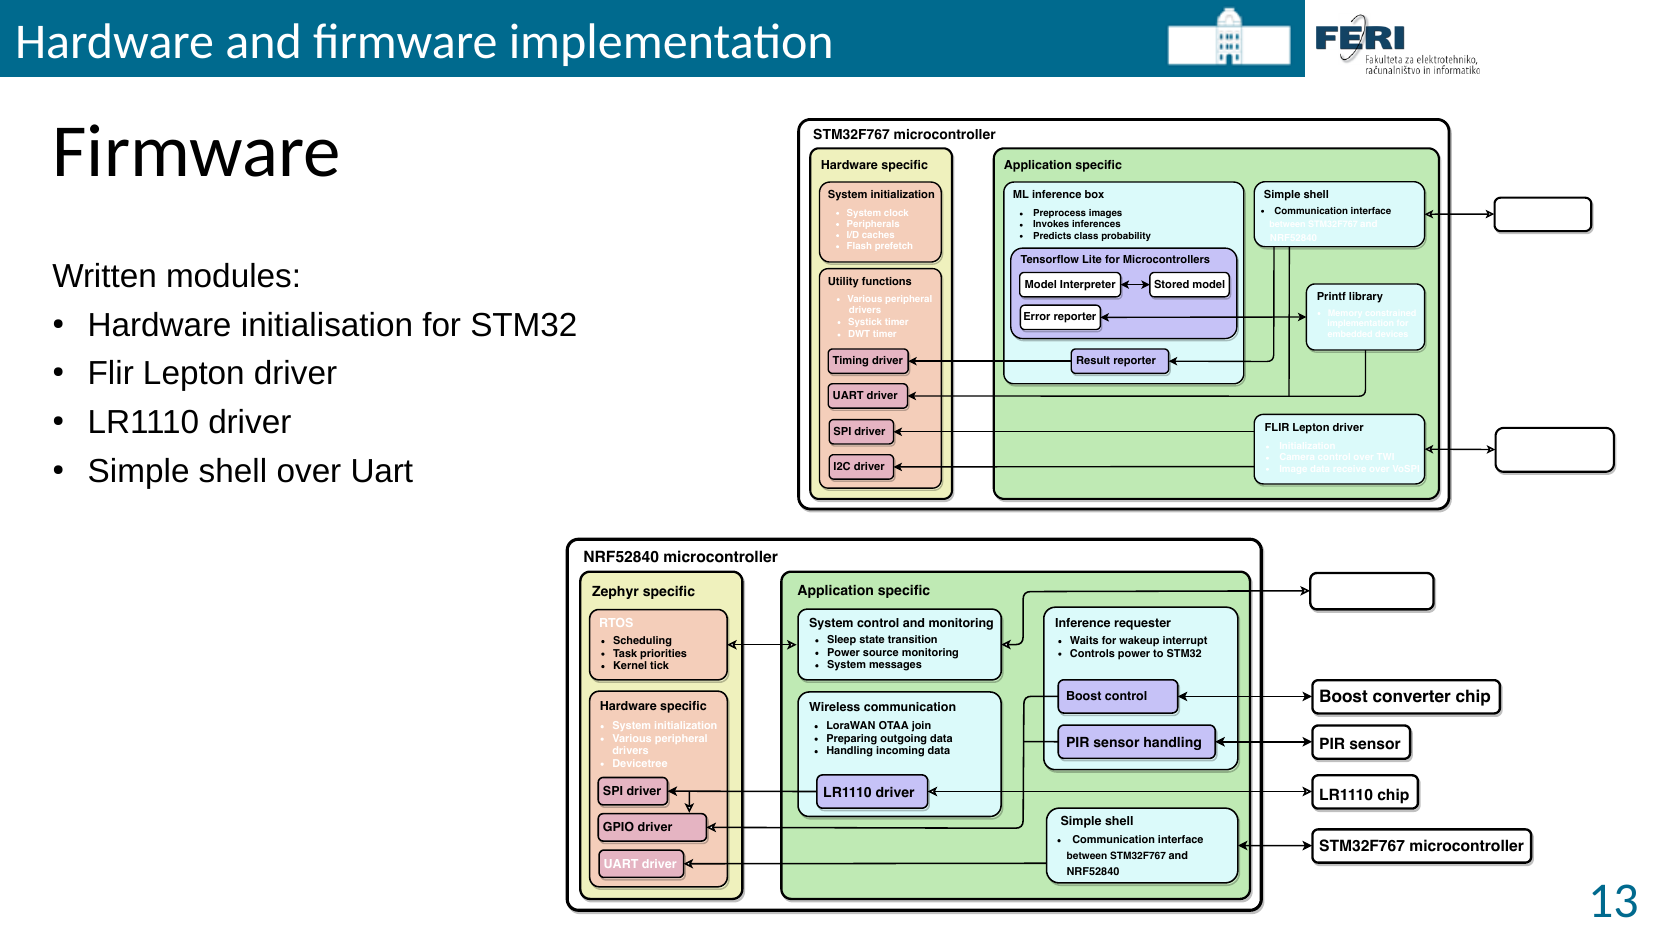

Hardware and firmware implementation
# Firmware
Written modules:
Hardware initialisation for STM32
Flir Lepton driver
LR1110 driver
Simple shell over Uart